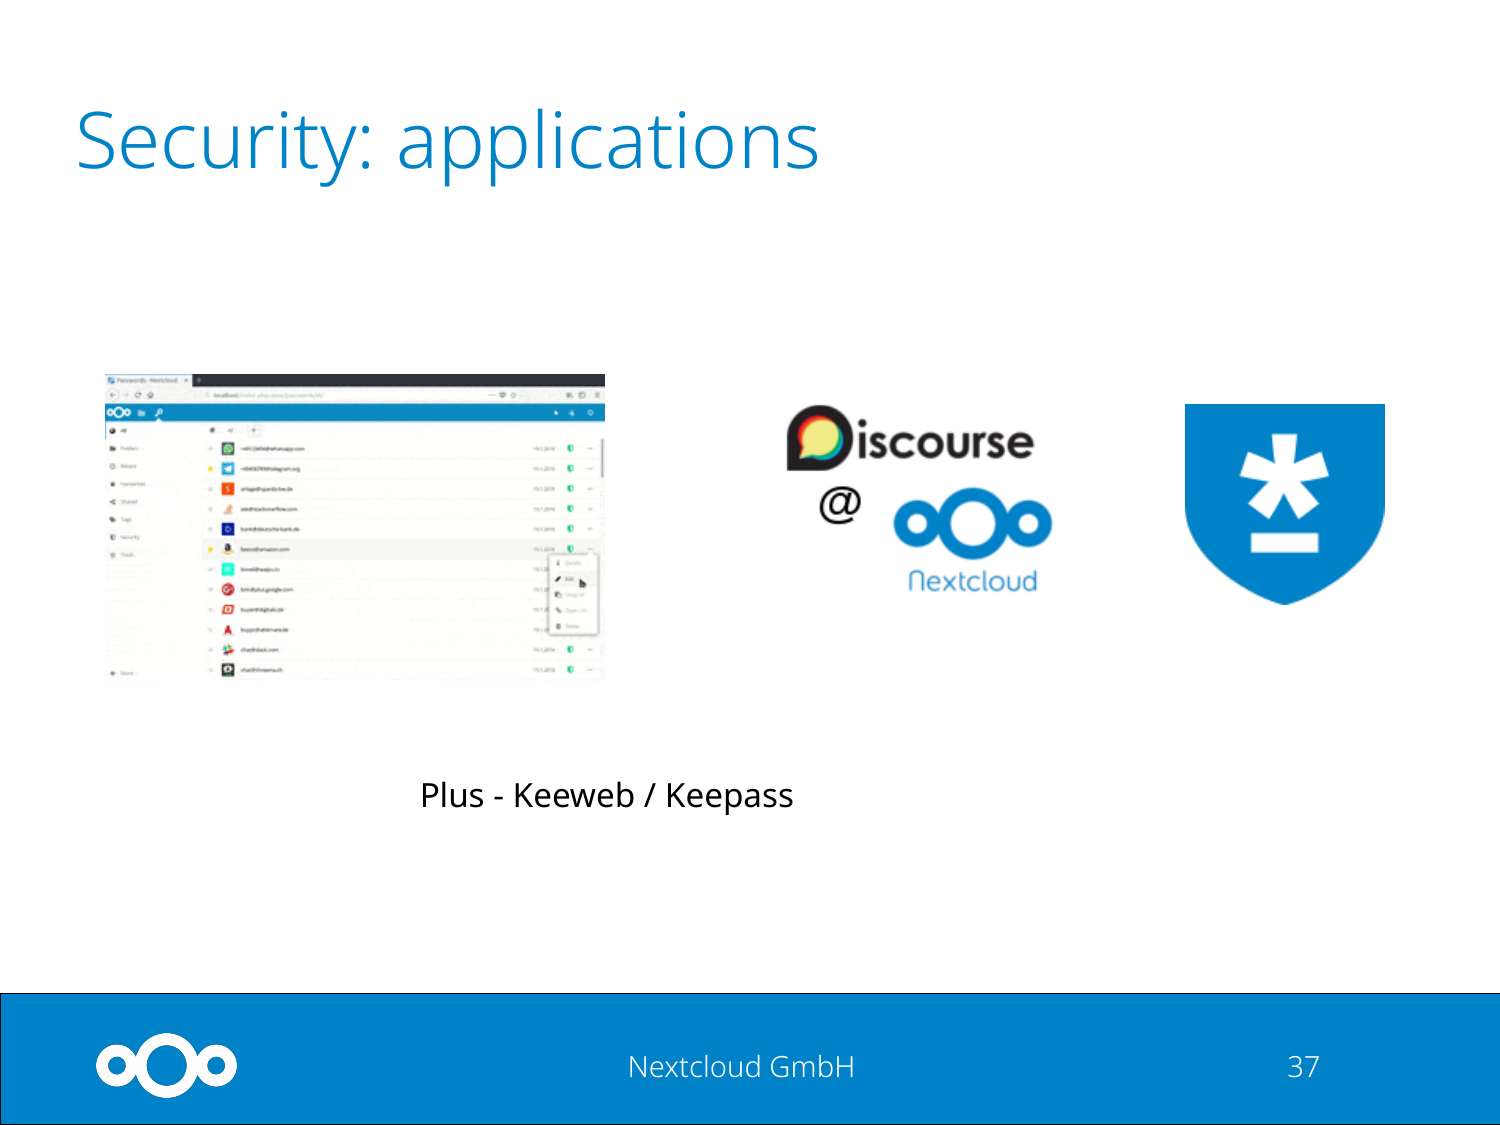

# Security: applications
Plus - Keeweb / Keepass
© struktur AG
37